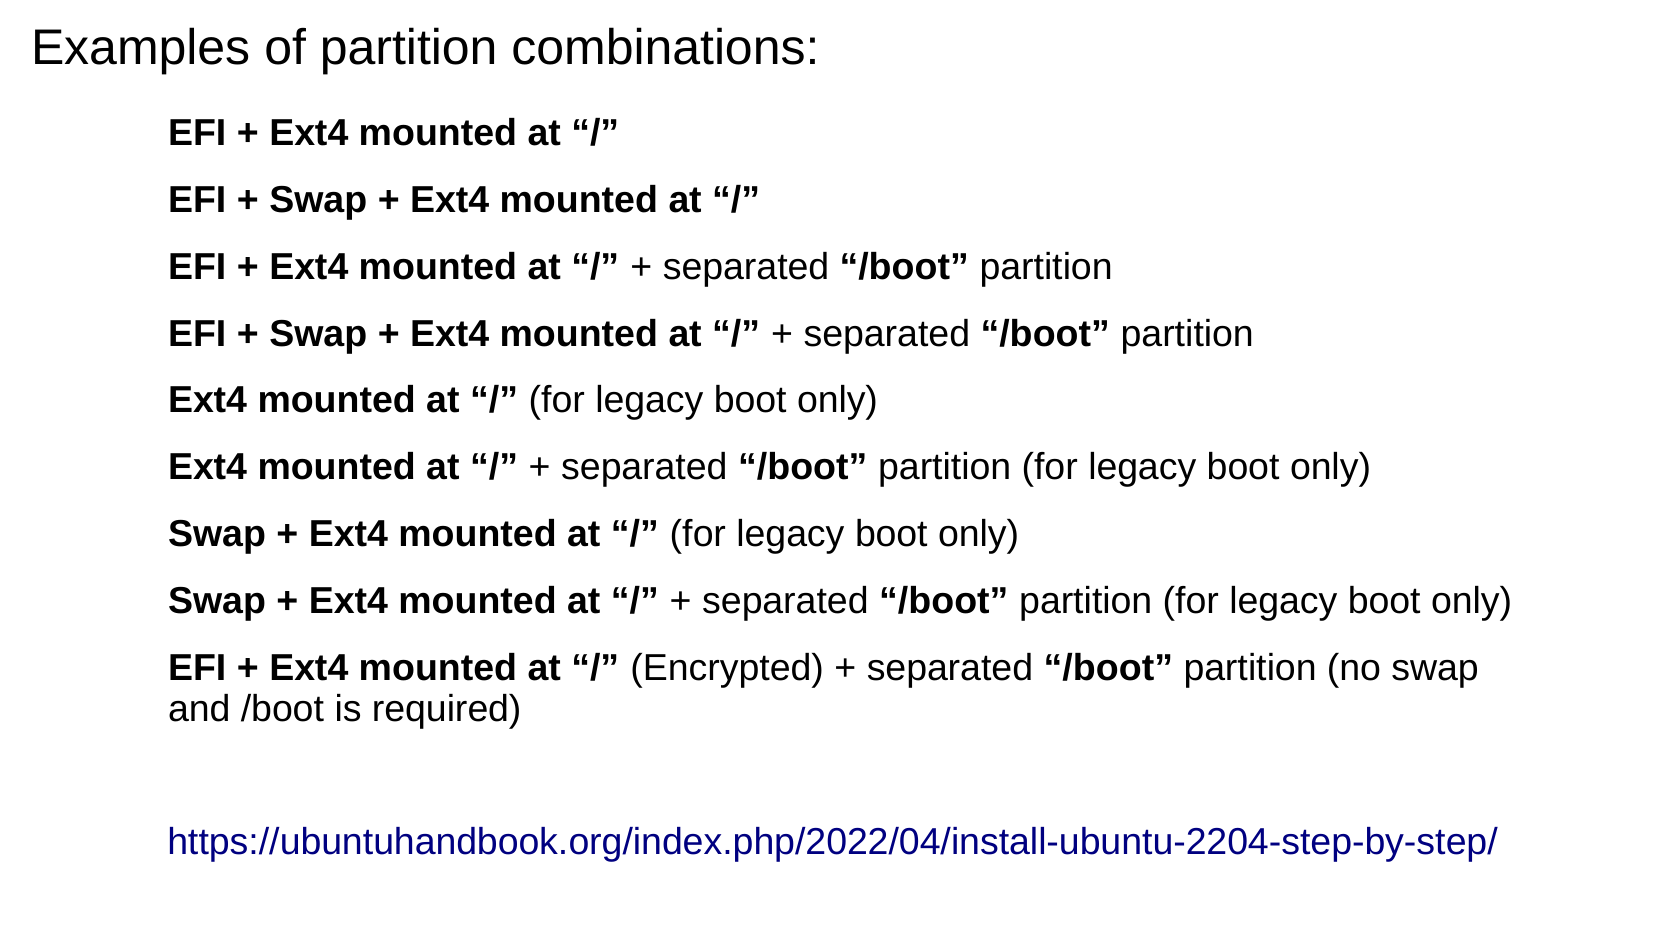

# Examples of partition combinations:
EFI + Ext4 mounted at “/”
EFI + Swap + Ext4 mounted at “/”
EFI + Ext4 mounted at “/” + separated “/boot” partition
EFI + Swap + Ext4 mounted at “/” + separated “/boot” partition
Ext4 mounted at “/” (for legacy boot only)
Ext4 mounted at “/” + separated “/boot” partition (for legacy boot only)
Swap + Ext4 mounted at “/” (for legacy boot only)
Swap + Ext4 mounted at “/” + separated “/boot” partition (for legacy boot only)
EFI + Ext4 mounted at “/” (Encrypted) + separated “/boot” partition (no swap and /boot is required)
https://ubuntuhandbook.org/index.php/2022/04/install-ubuntu-2204-step-by-step/